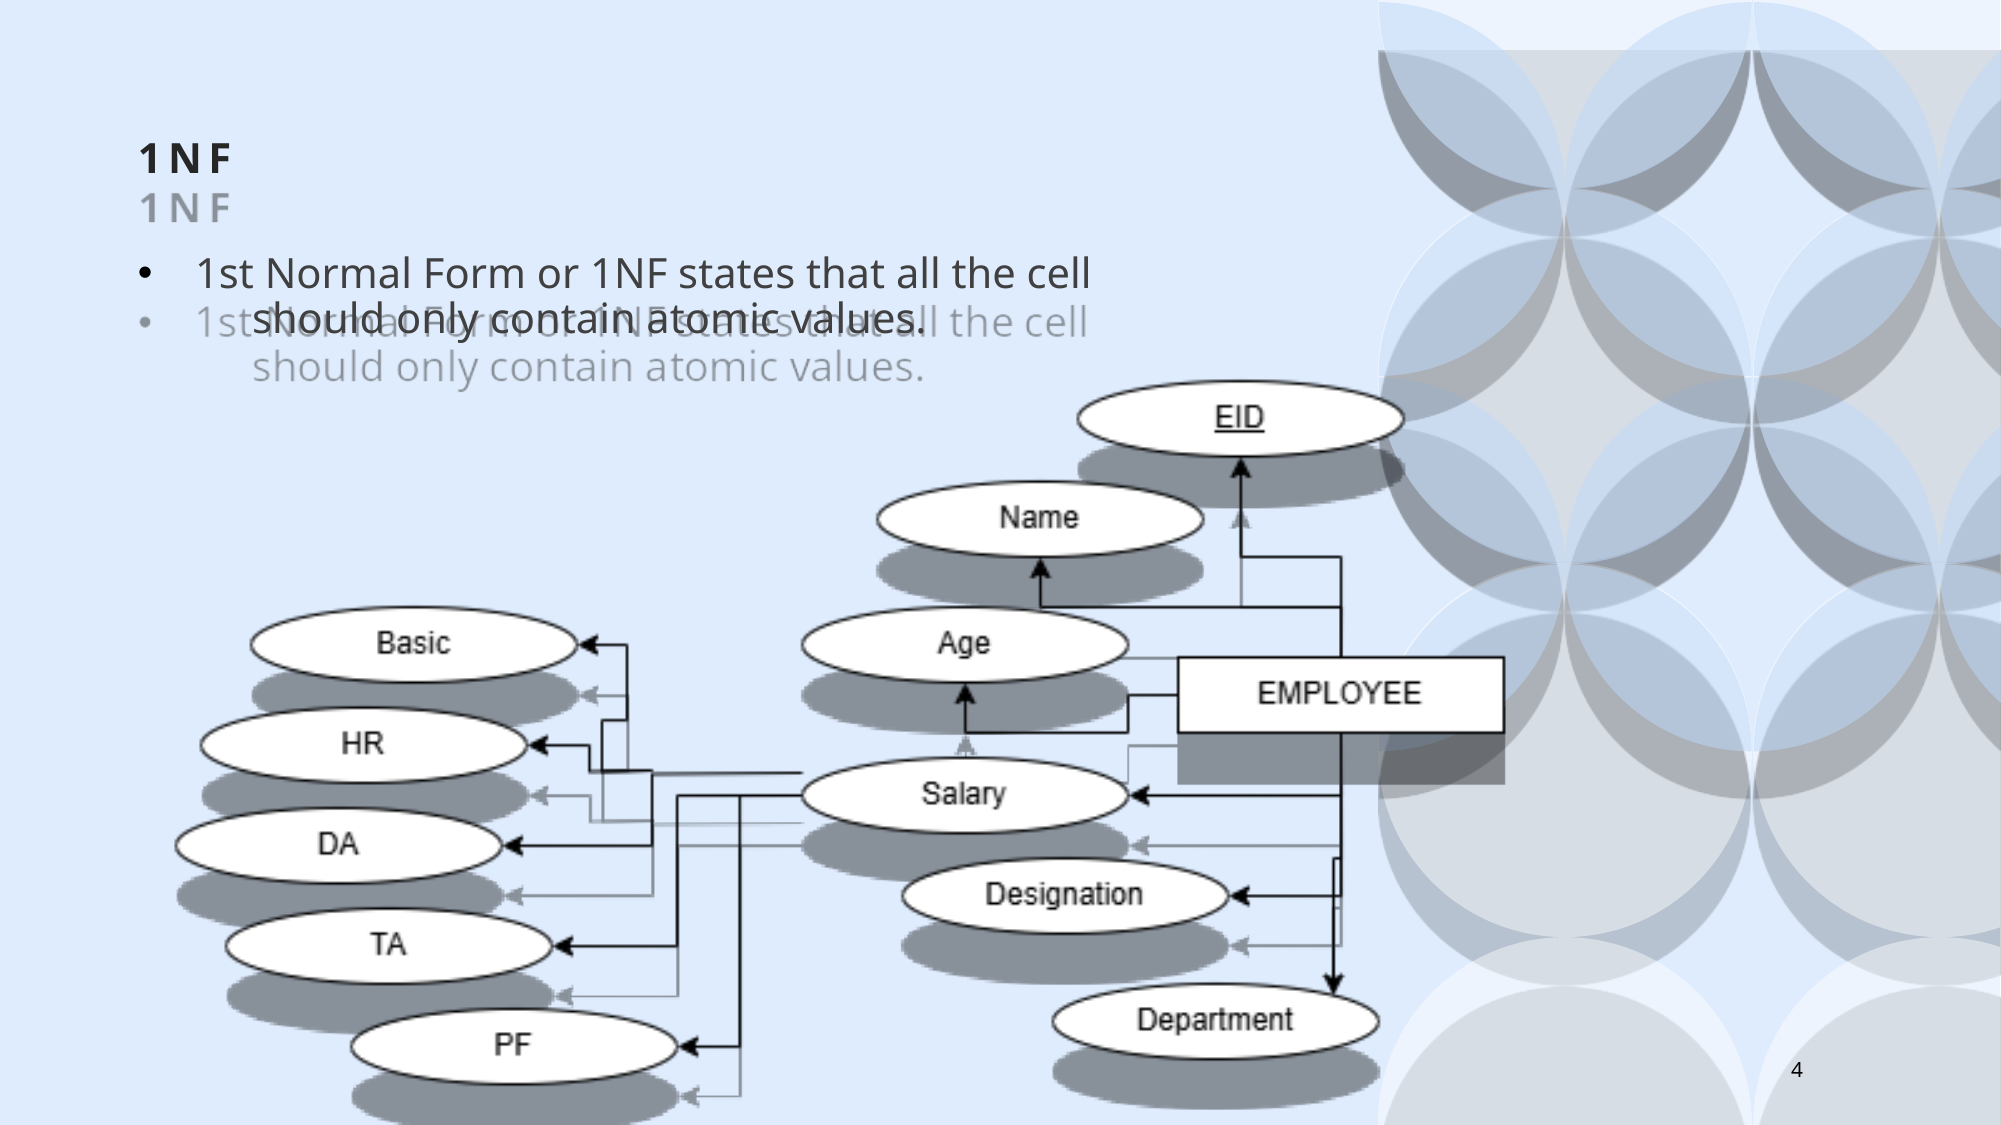

# 1NF
1st Normal Form or 1NF states that all the cell should only contain atomic values.